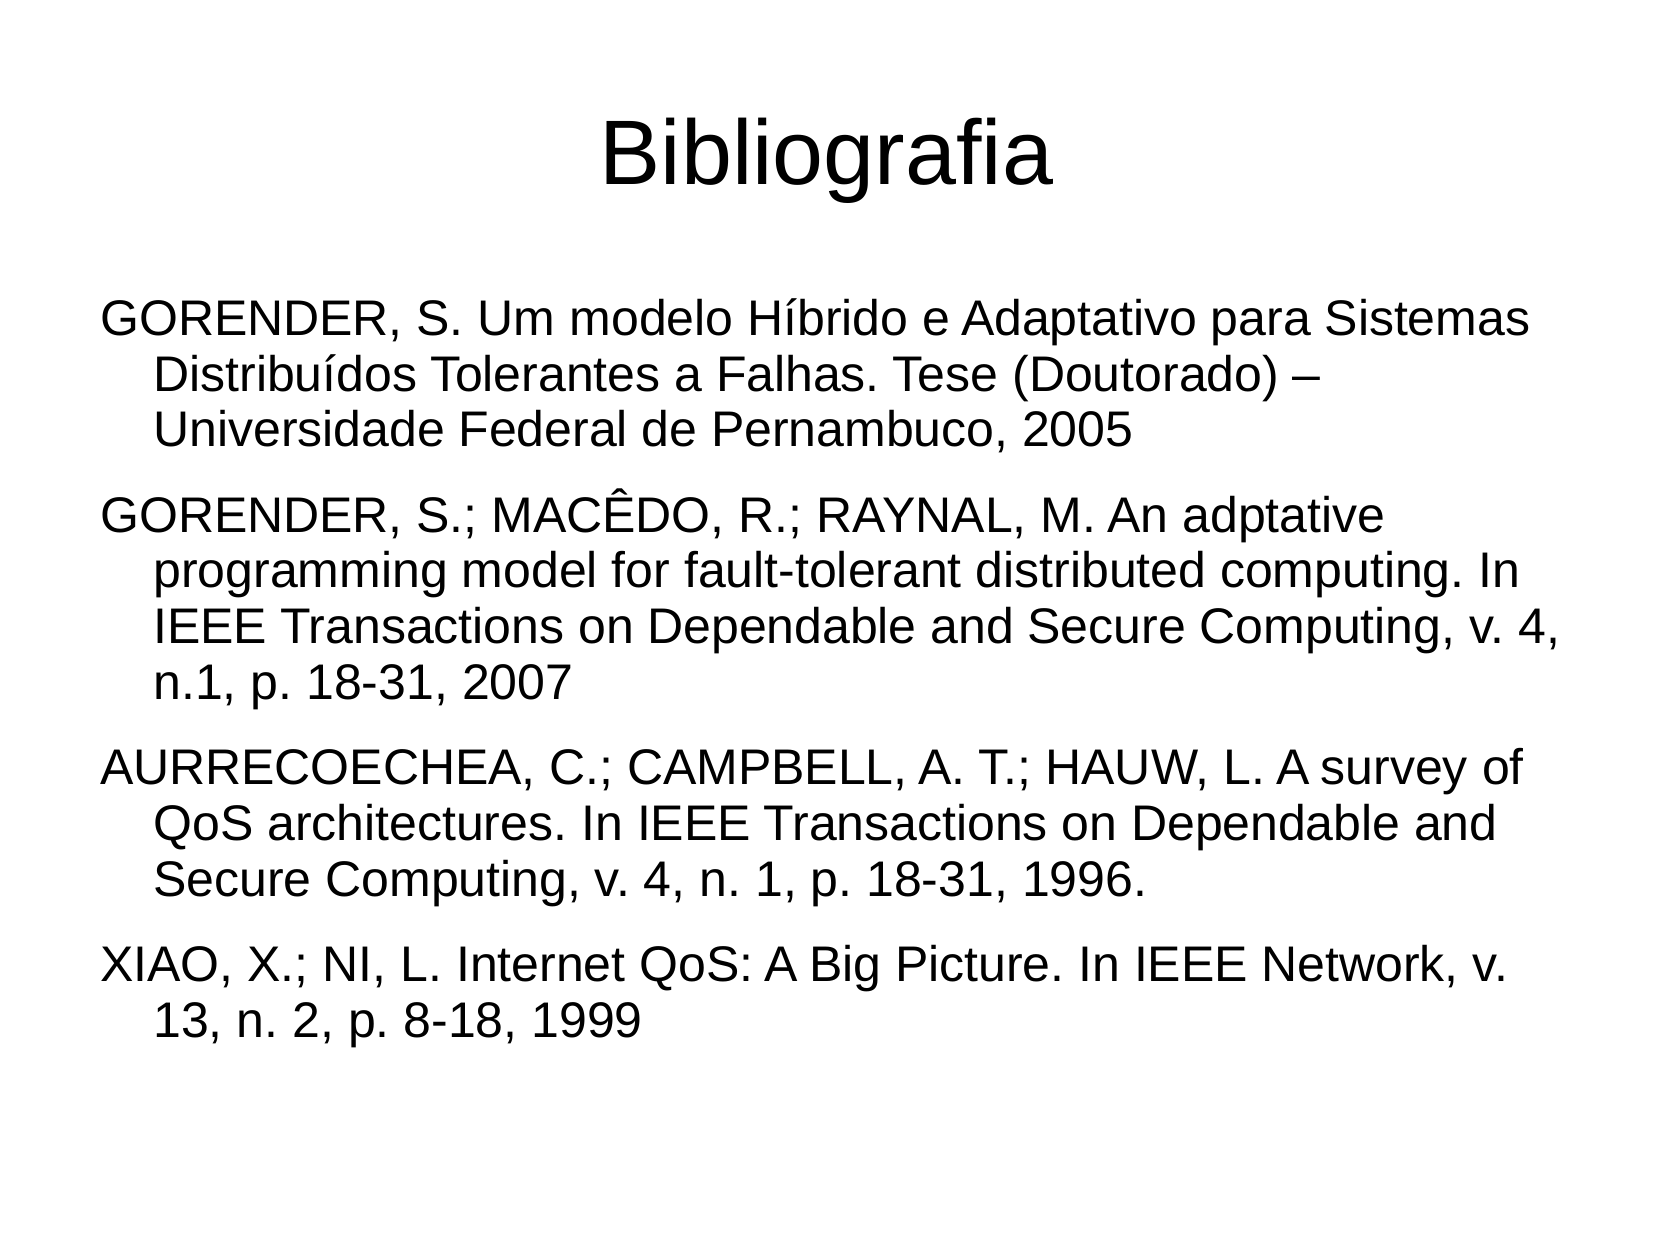

# Bibliografia
GORENDER, S. Um modelo Híbrido e Adaptativo para Sistemas Distribuídos Tolerantes a Falhas. Tese (Doutorado) – Universidade Federal de Pernambuco, 2005
GORENDER, S.; MACÊDO, R.; RAYNAL, M. An adptative programming model for fault-tolerant distributed computing. In IEEE Transactions on Dependable and Secure Computing, v. 4, n.1, p. 18-31, 2007
AURRECOECHEA, C.; CAMPBELL, A. T.; HAUW, L. A survey of QoS architectures. In IEEE Transactions on Dependable and Secure Computing, v. 4, n. 1, p. 18-31, 1996.
XIAO, X.; NI, L. Internet QoS: A Big Picture. In IEEE Network, v. 13, n. 2, p. 8-18, 1999